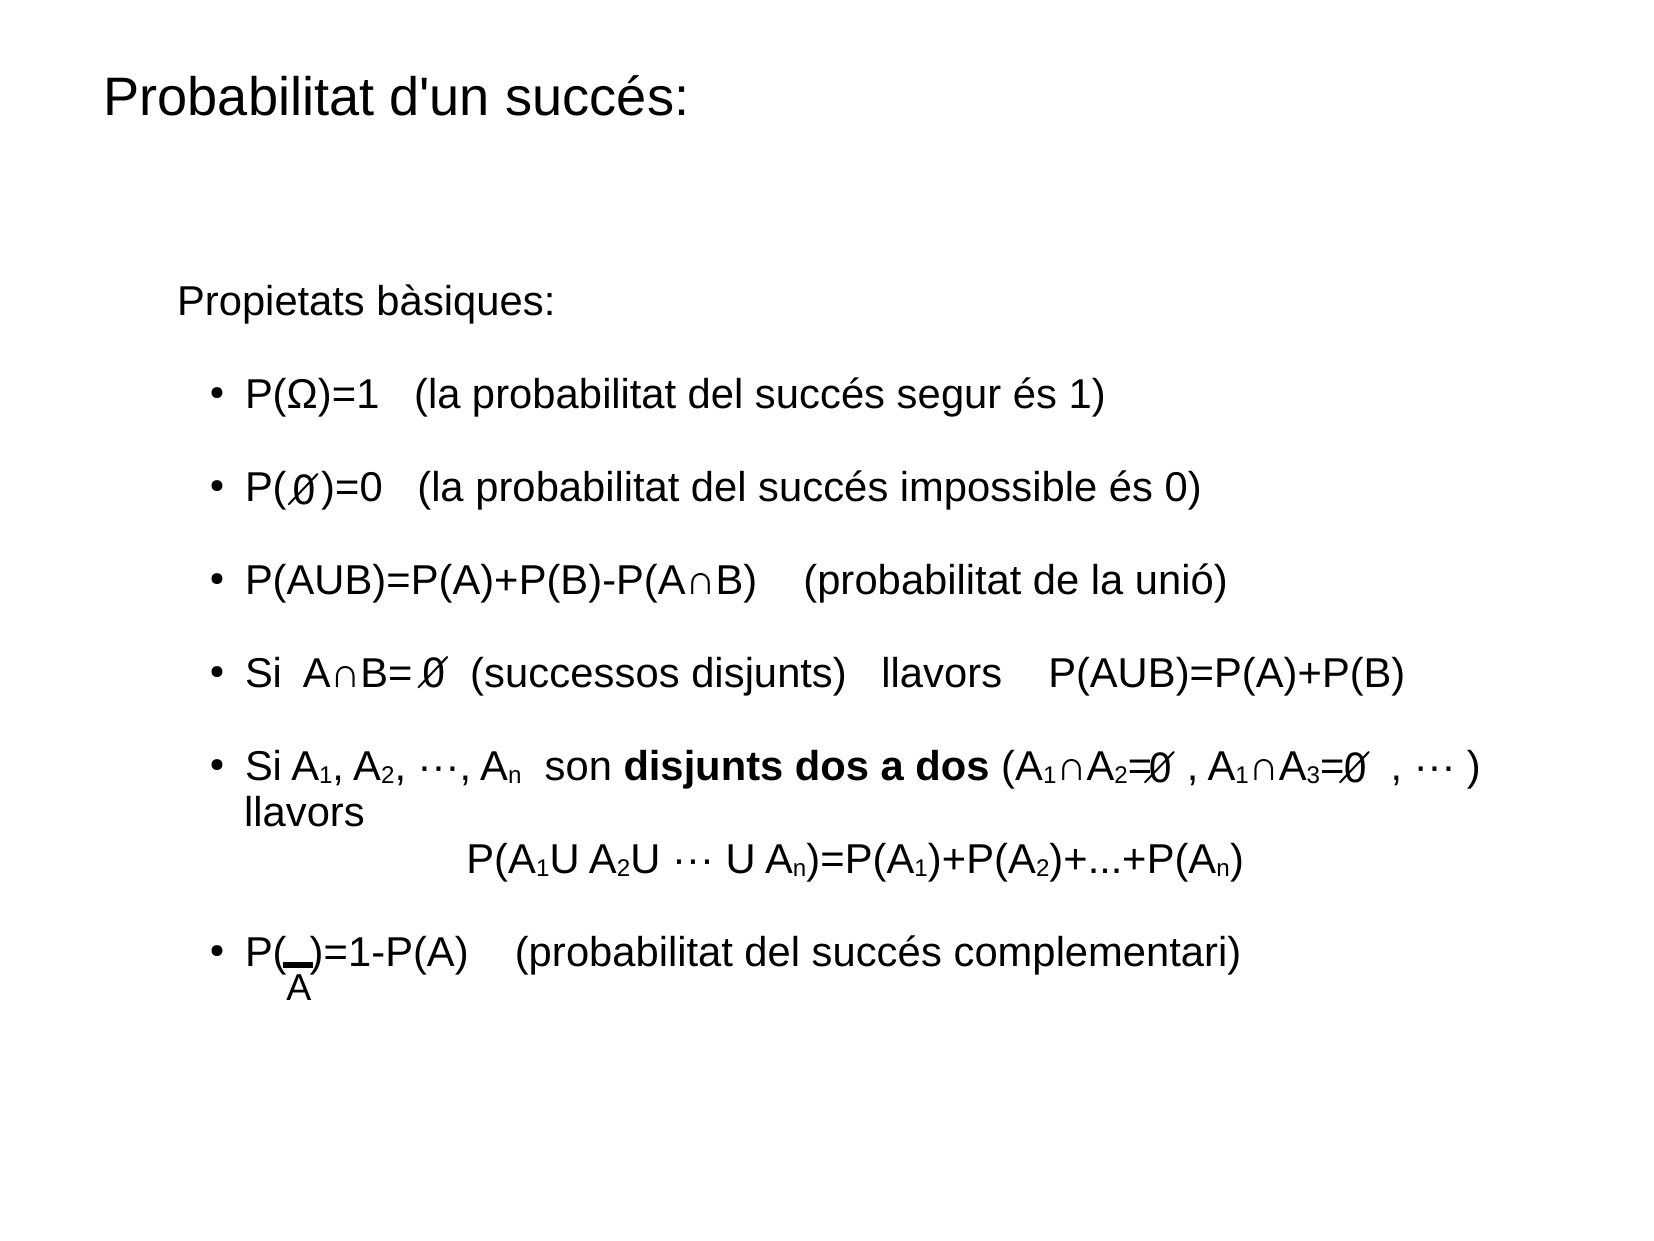

Probabilitat d'un succés:
	Propietats bàsiques:
P(Ω)=1 (la probabilitat del succés segur és 1)
P( )=0 (la probabilitat del succés impossible és 0)
P(AUB)=P(A)+P(B)-P(A∩B) (probabilitat de la unió)
Si A∩B= (successos disjunts) llavors P(AUB)=P(A)+P(B)
Si A1, A2, ···, An son disjunts dos a dos (A1∩A2= , A1∩A3= , ··· )
 llavors
			P(A1U A2U ··· U An)=P(A1)+P(A2)+...+P(An)
P( )=1-P(A) (probabilitat del succés complementari)
A